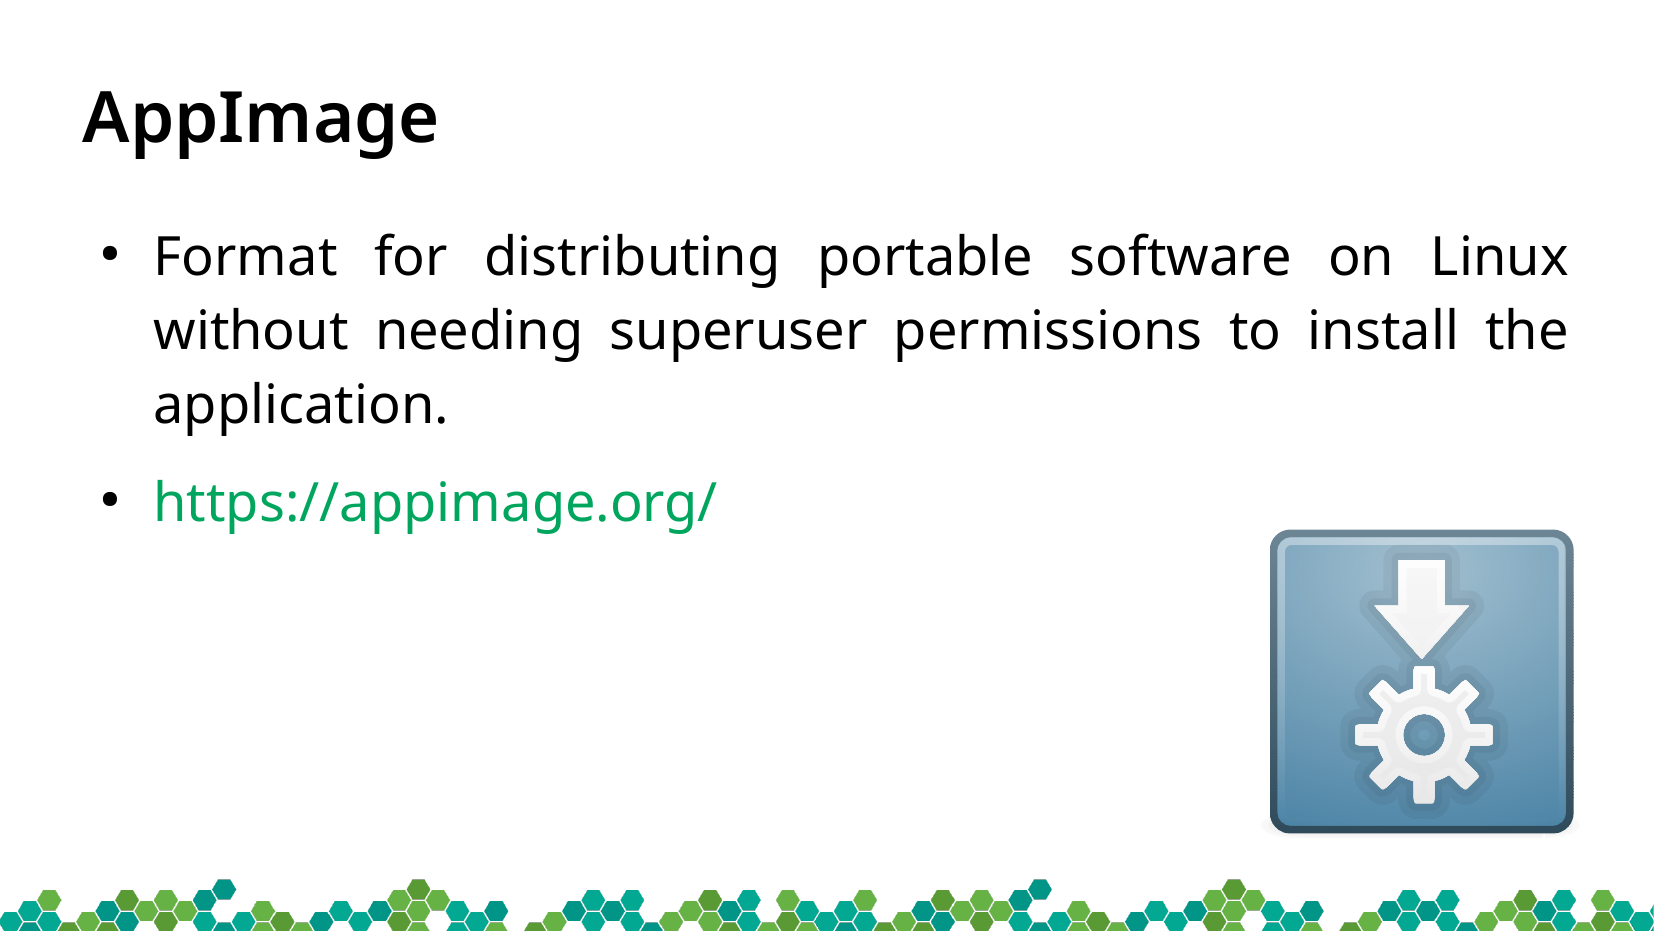

# AppImage
Format for distributing portable software on Linux without needing superuser permissions to install the application.
https://appimage.org/